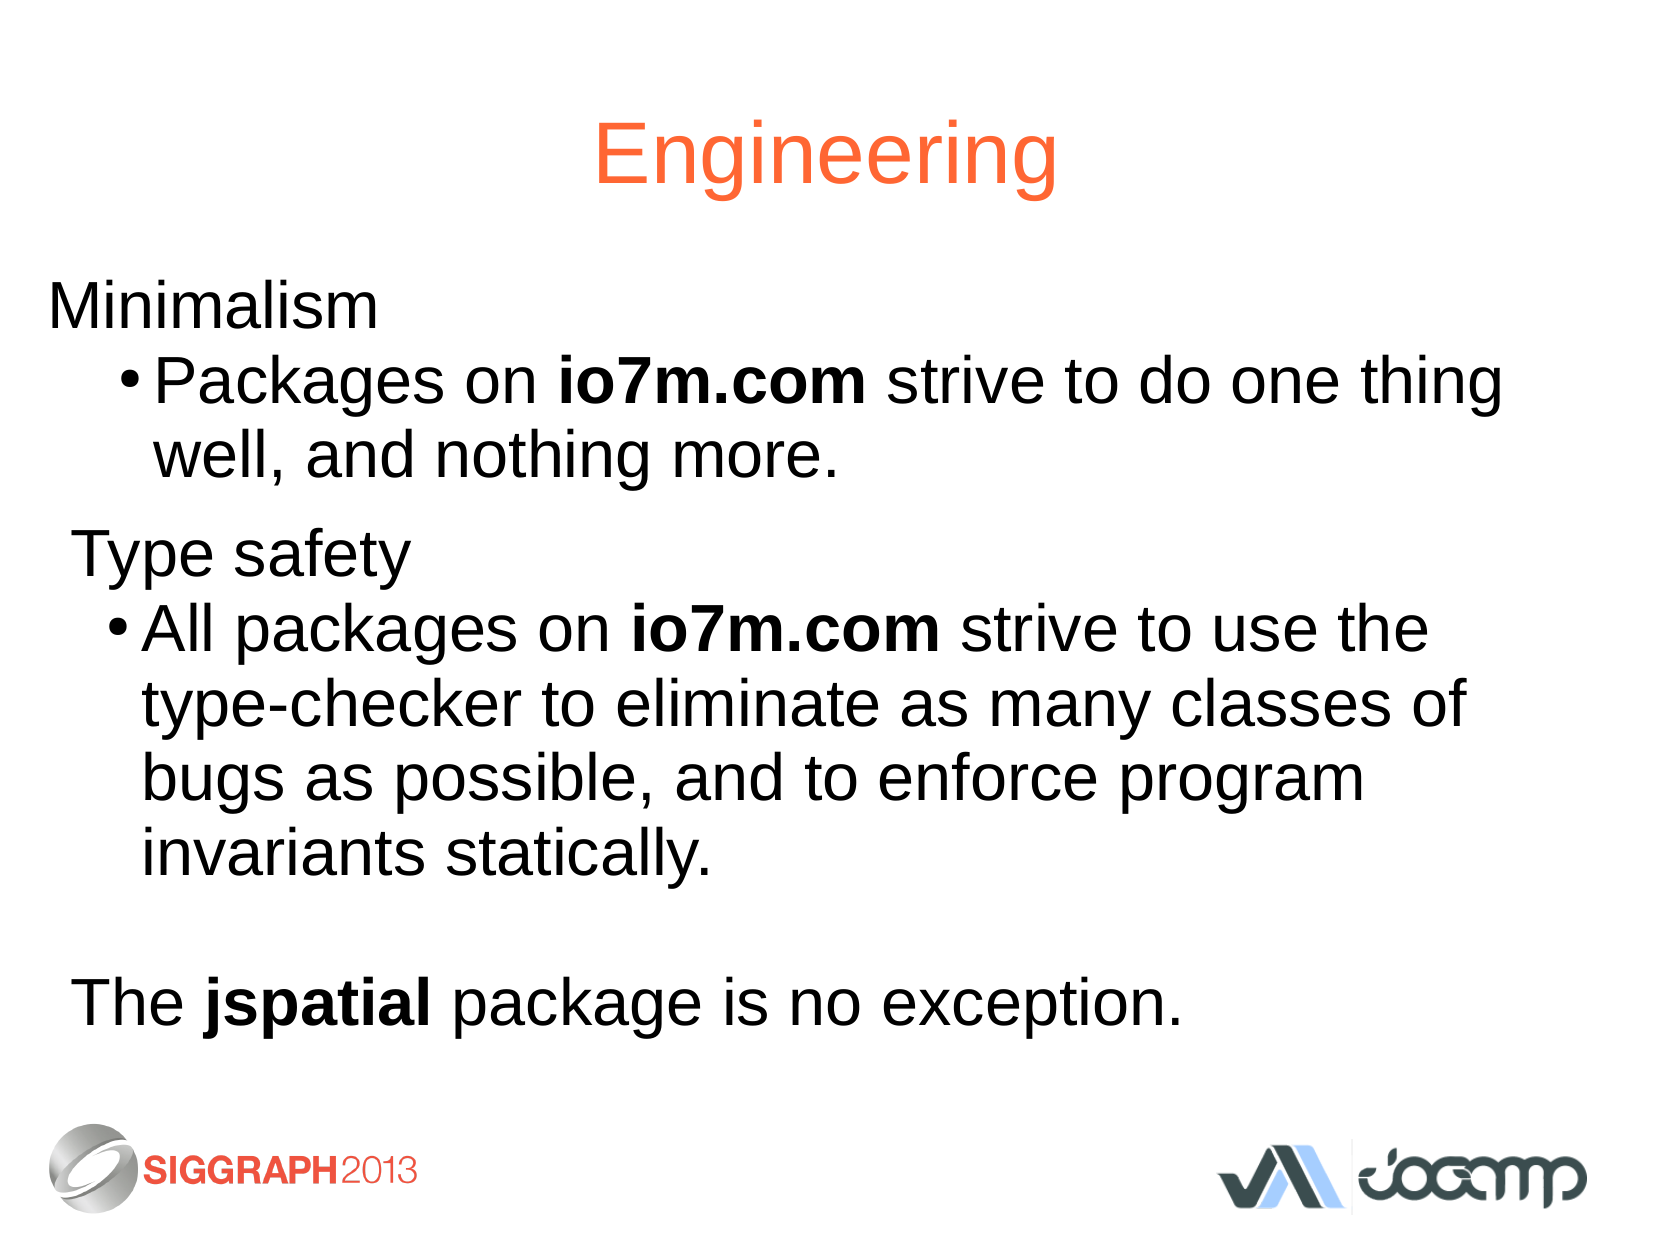

# Engineering
Minimalism
Packages on io7m.com strive to do one thing well, and nothing more.
Type safety
All packages on io7m.com strive to use the type-checker to eliminate as many classes of bugs as possible, and to enforce program invariants statically.
The jspatial package is no exception.